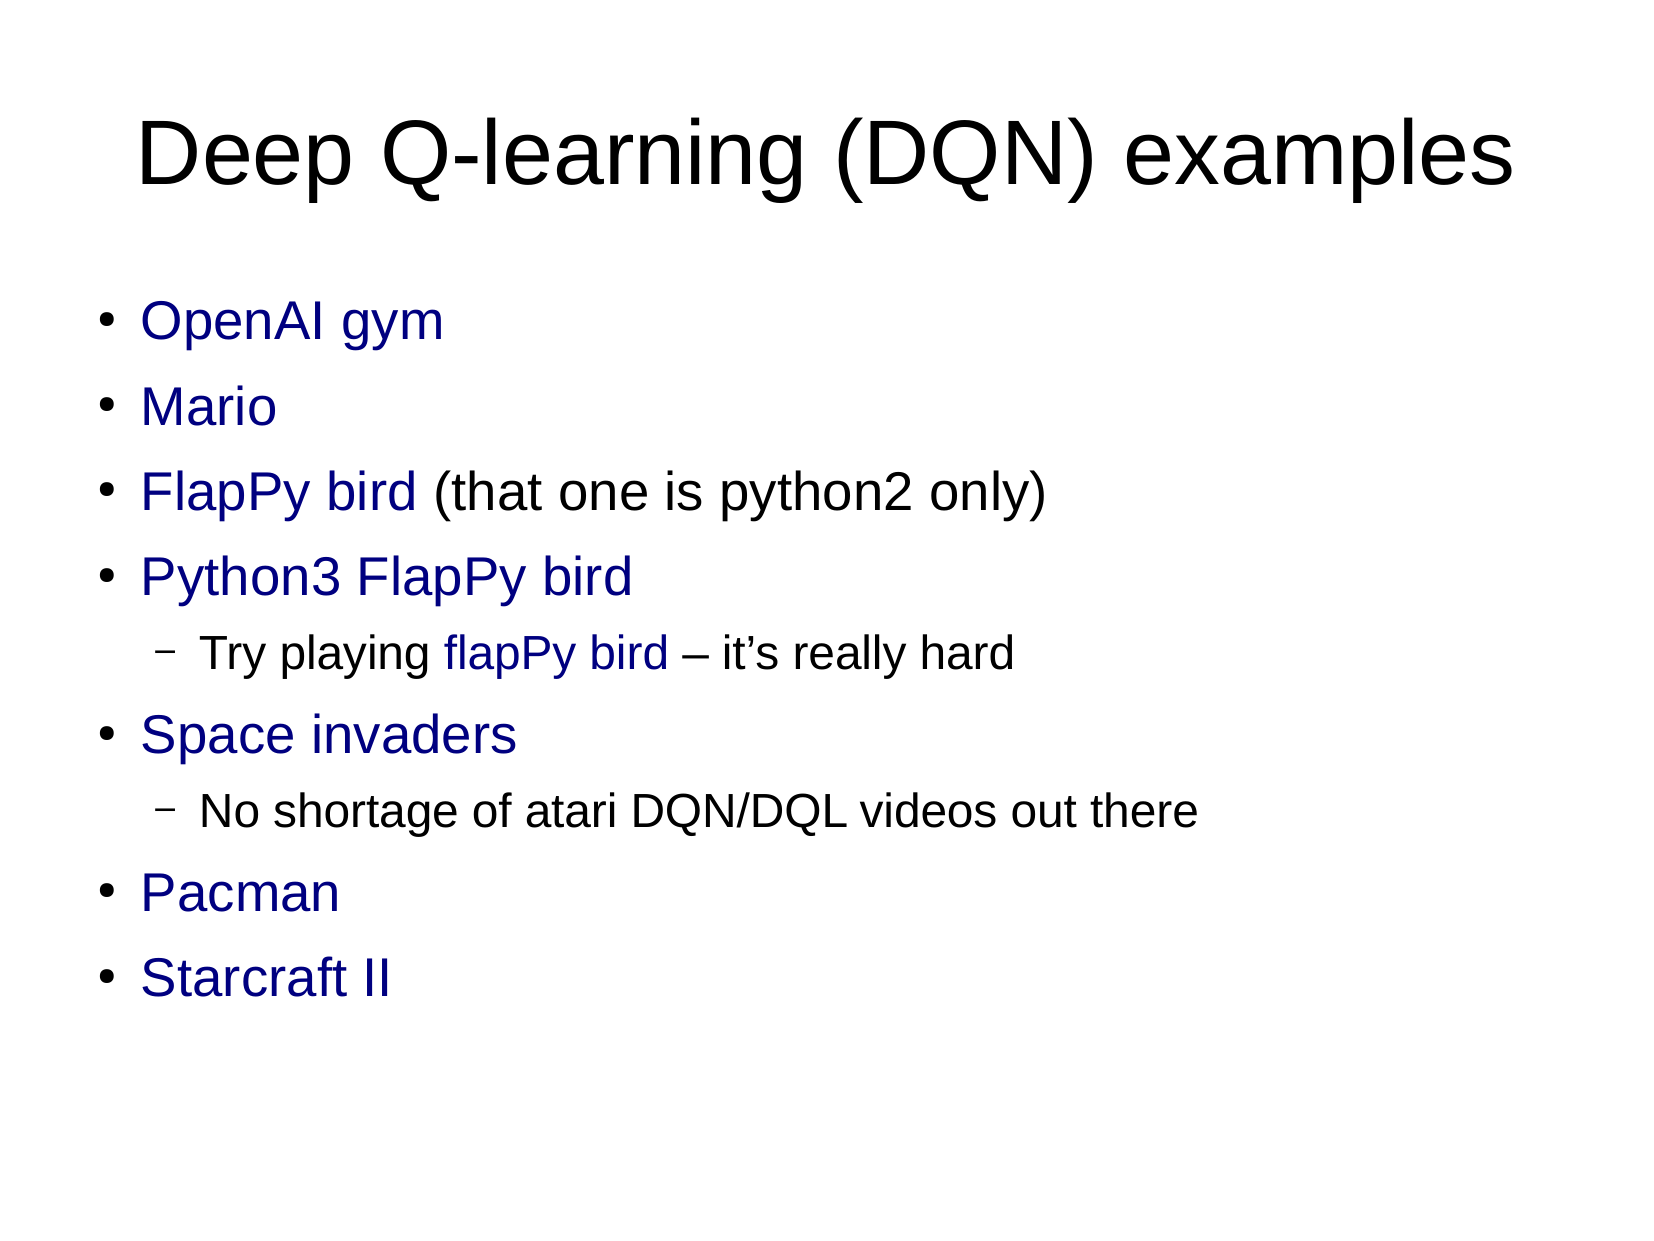

# Deep Q-learning (DQN) examples
OpenAI gym
Mario
FlapPy bird (that one is python2 only)
Python3 FlapPy bird
Try playing flapPy bird – it’s really hard
Space invaders
No shortage of atari DQN/DQL videos out there
Pacman
Starcraft II